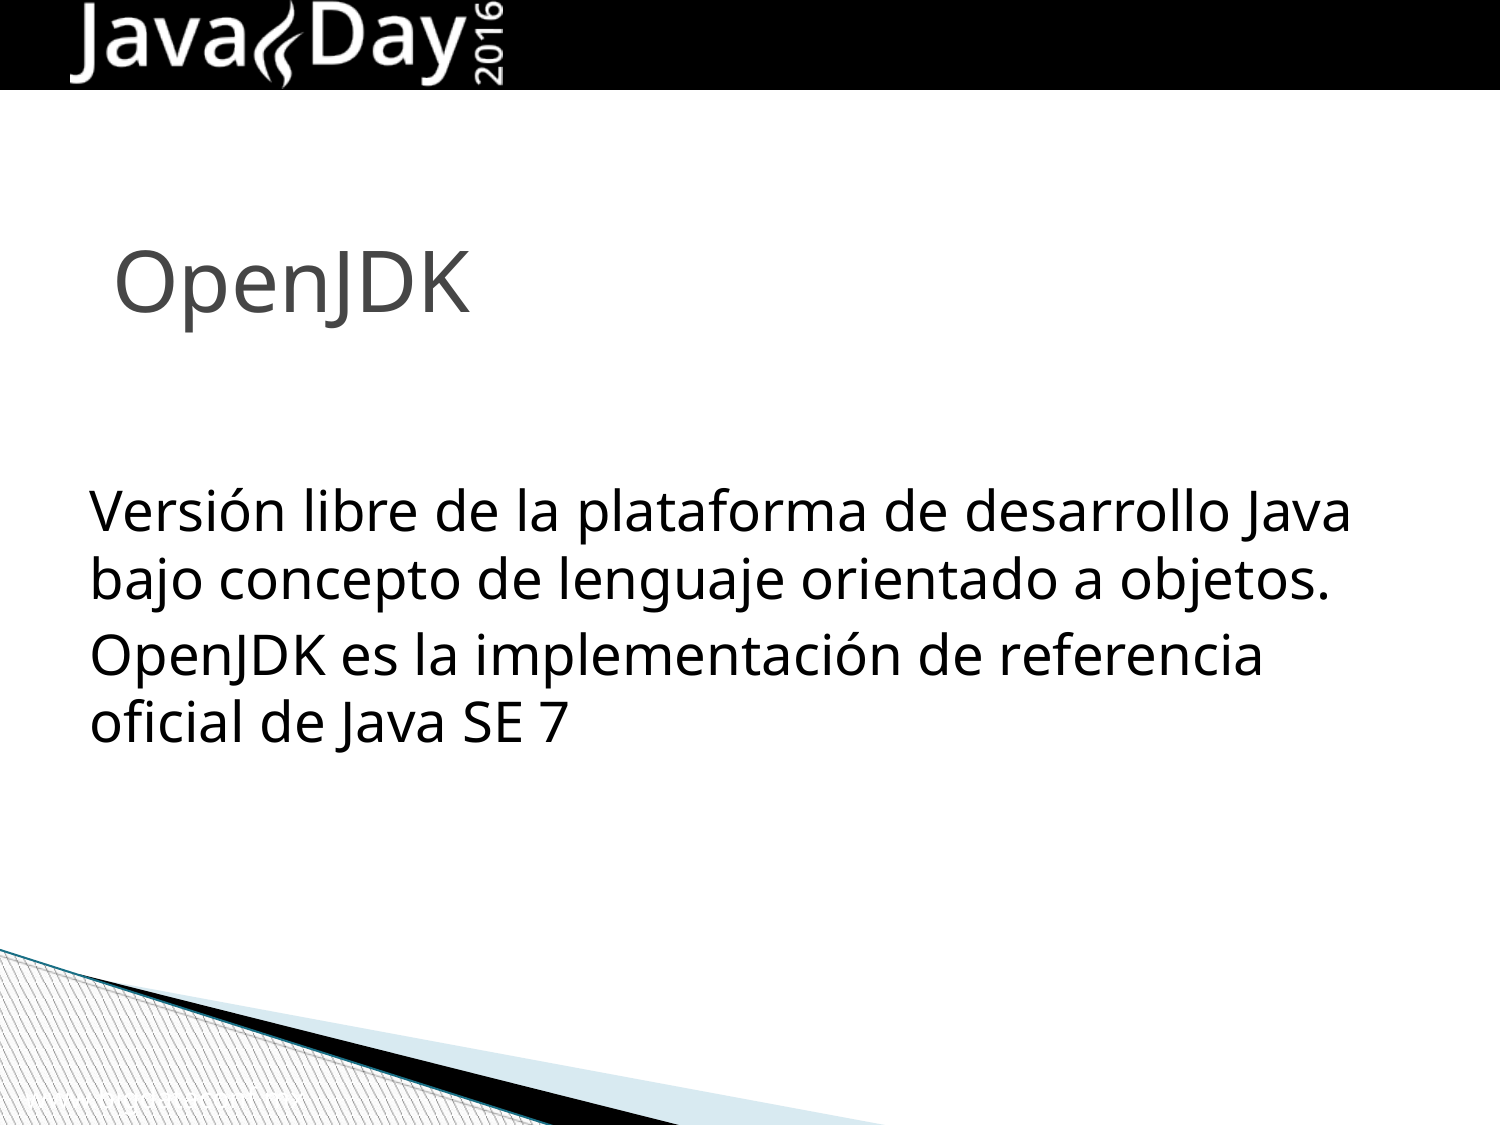

OpenJDK
# Versión libre de la plataforma de desarrollo Java bajo concepto de lenguaje orientado a objetos.
OpenJDK es la implementación de referencia oficial de Java SE 7
www.bigdataconf.mx